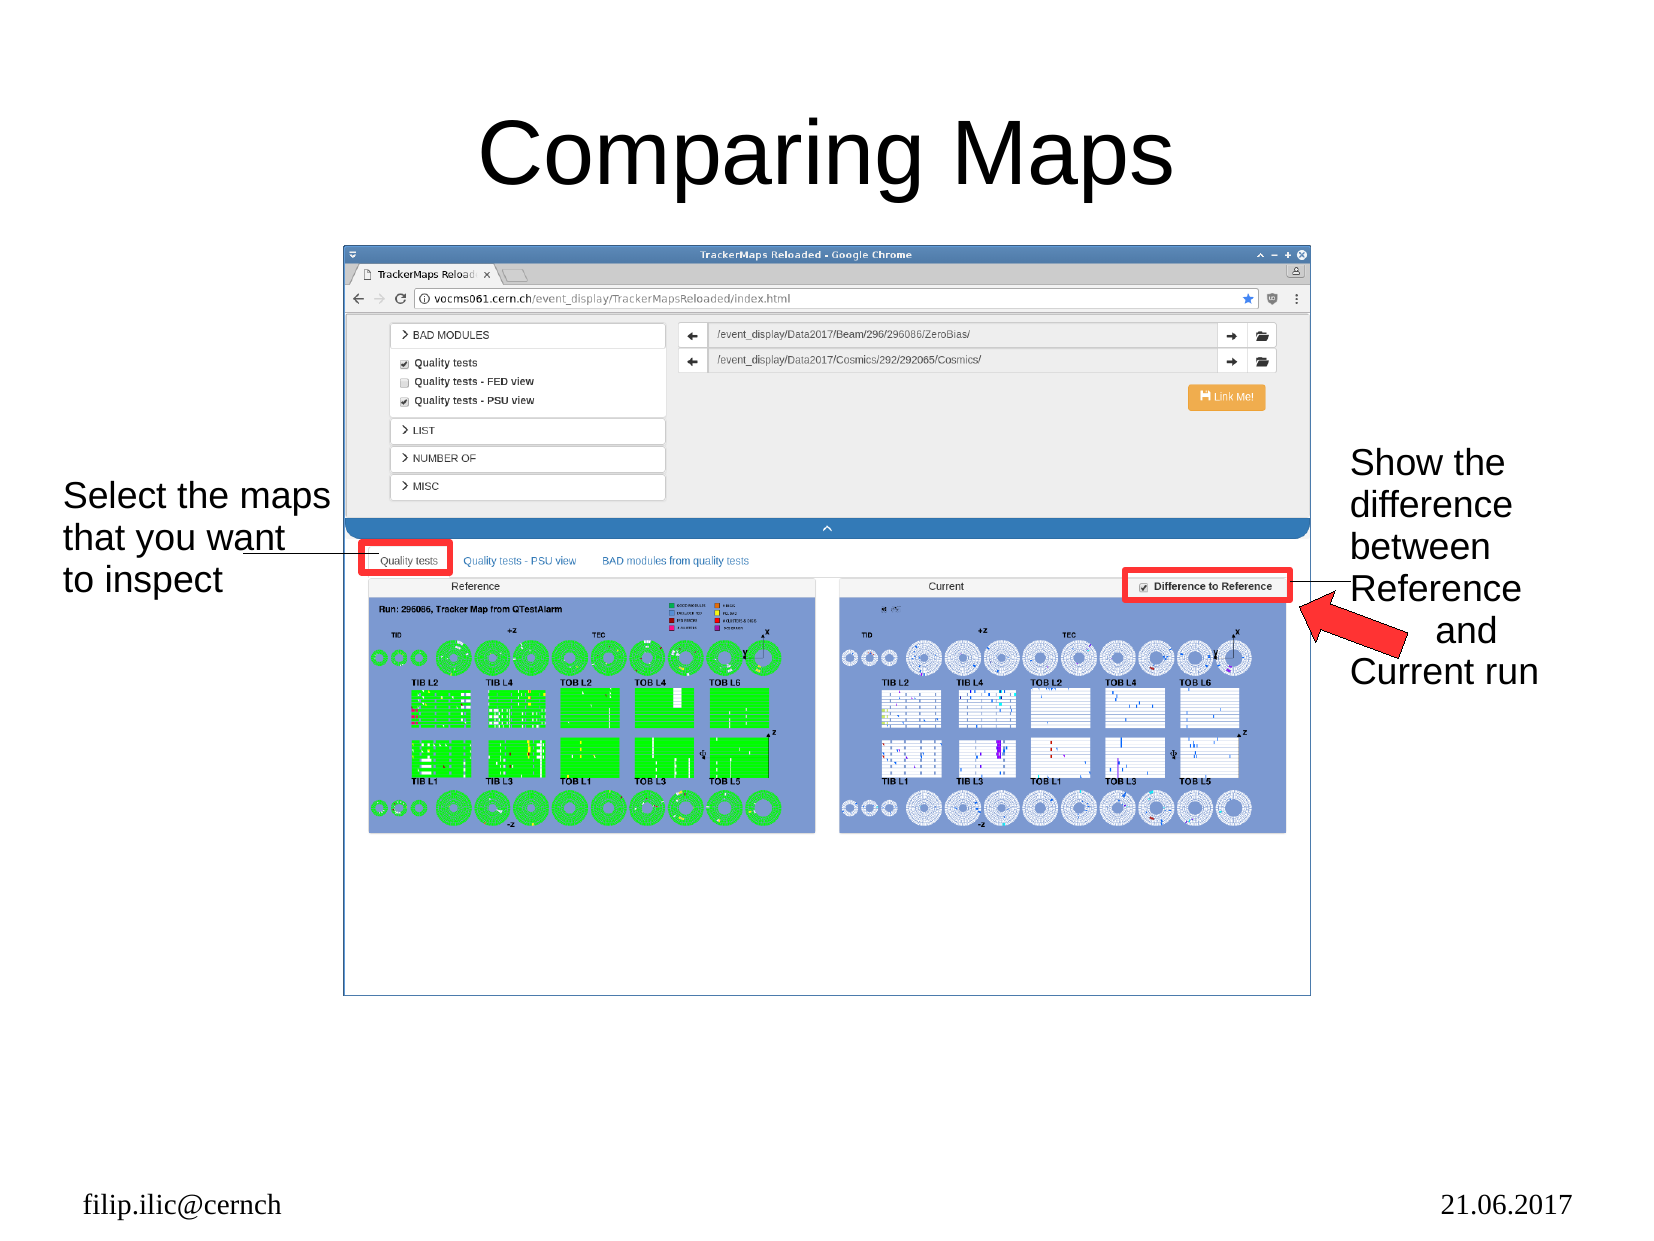

# Comparing Maps
Show the
difference
between
Reference
	 and
Current run
Select the maps
that you want
to inspect